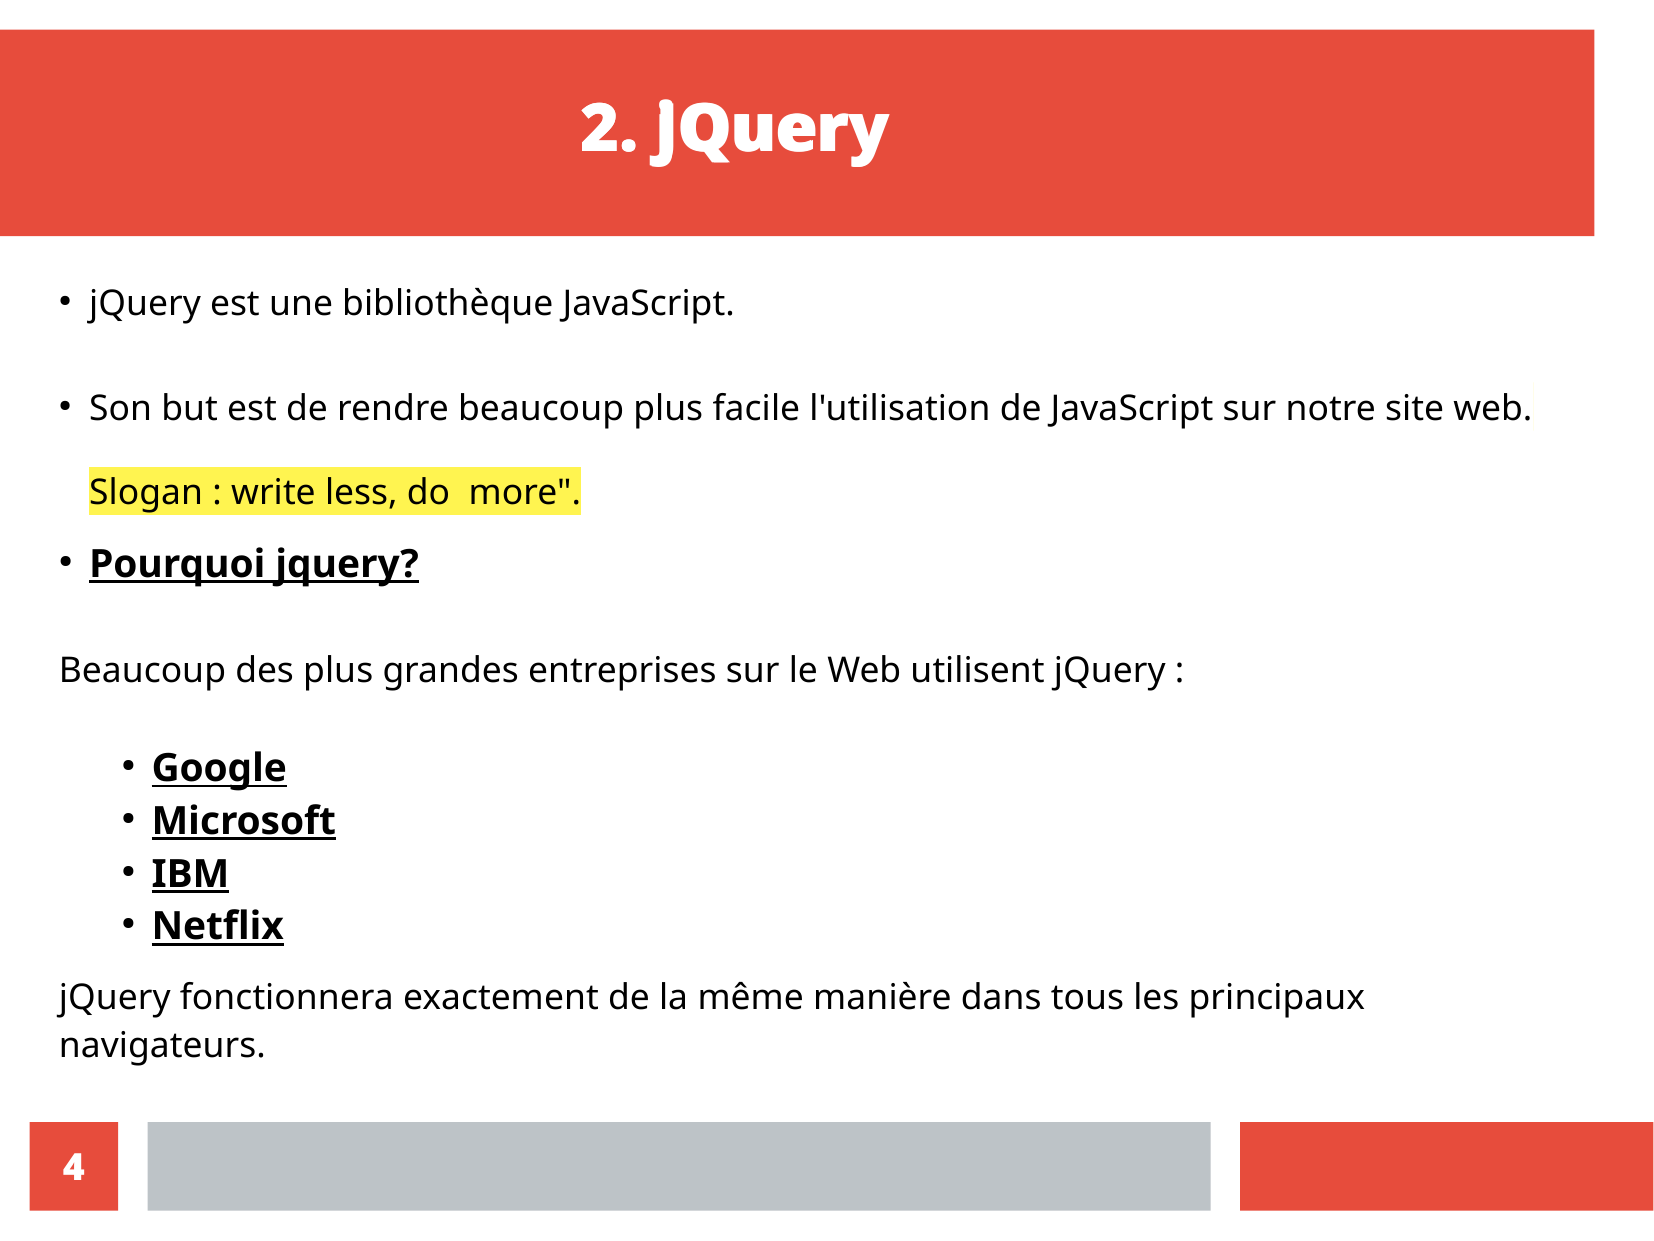

# 2. JQuery
2. jQuery
jQuery est une bibliothèque JavaScript.
Son but est de rendre beaucoup plus facile l'utilisation de JavaScript sur notre site web. Slogan : write less, do more".
Pourquoi jquery?
Beaucoup des plus grandes entreprises sur le Web utilisent jQuery :
Google
Microsoft
IBM
Netflix
jQuery fonctionnera exactement de la même manière dans tous les principaux navigateurs.
4